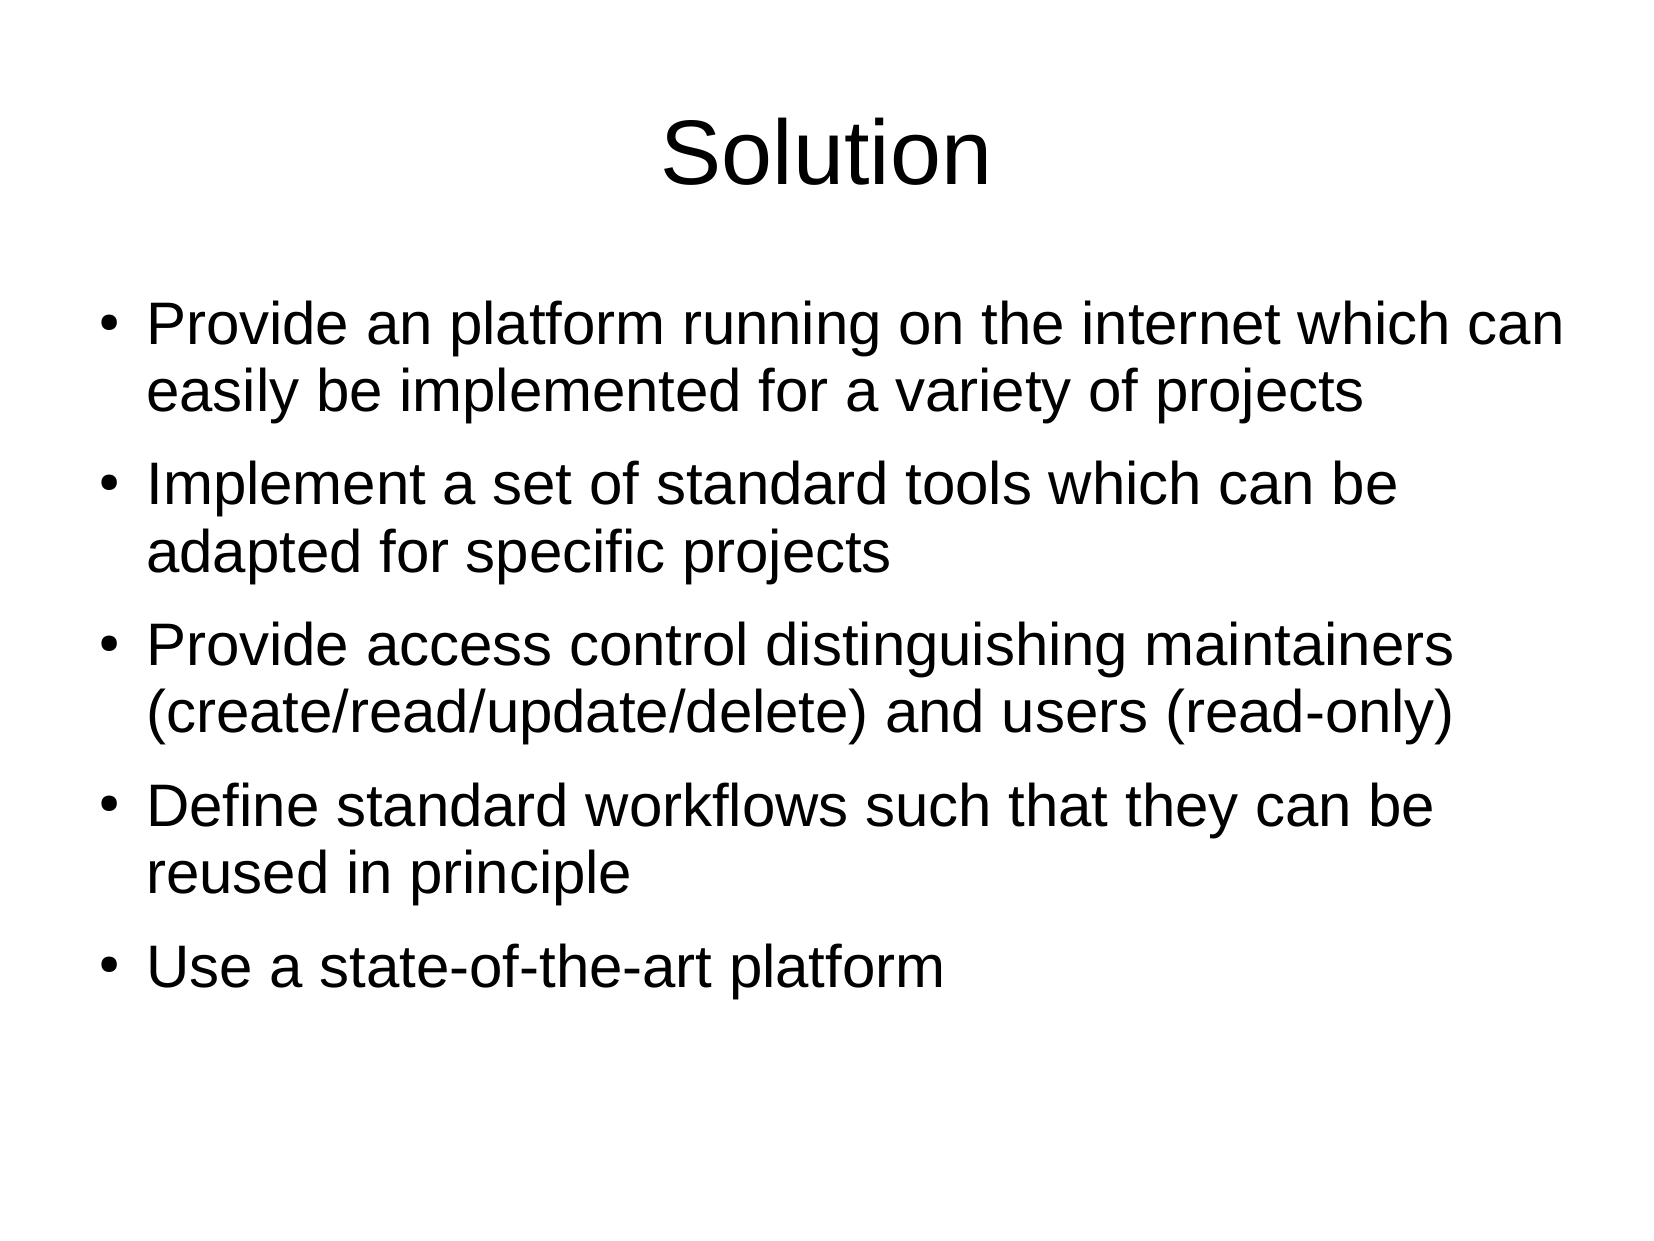

# Solution
Provide an platform running on the internet which can easily be implemented for a variety of projects
Implement a set of standard tools which can be adapted for specific projects
Provide access control distinguishing maintainers (create/read/update/delete) and users (read-only)
Define standard workflows such that they can be reused in principle
Use a state-of-the-art platform